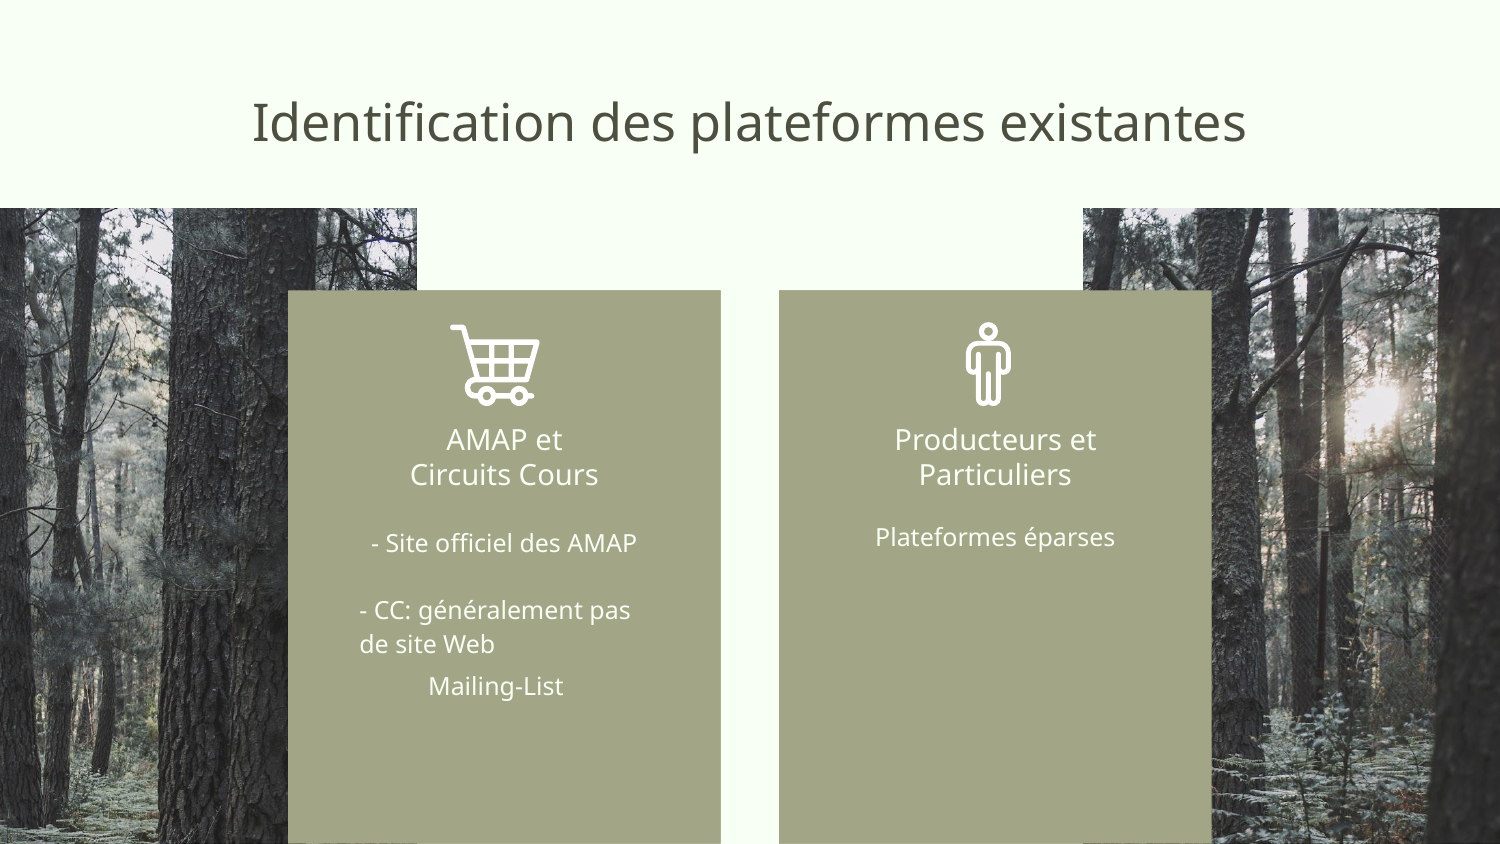

# Identification des plateformes existantes
AMAP et Circuits Cours
Producteurs et Particuliers
Plateformes éparses
- Site officiel des AMAP
- CC: généralement pas 	de site Web
Mailing-List